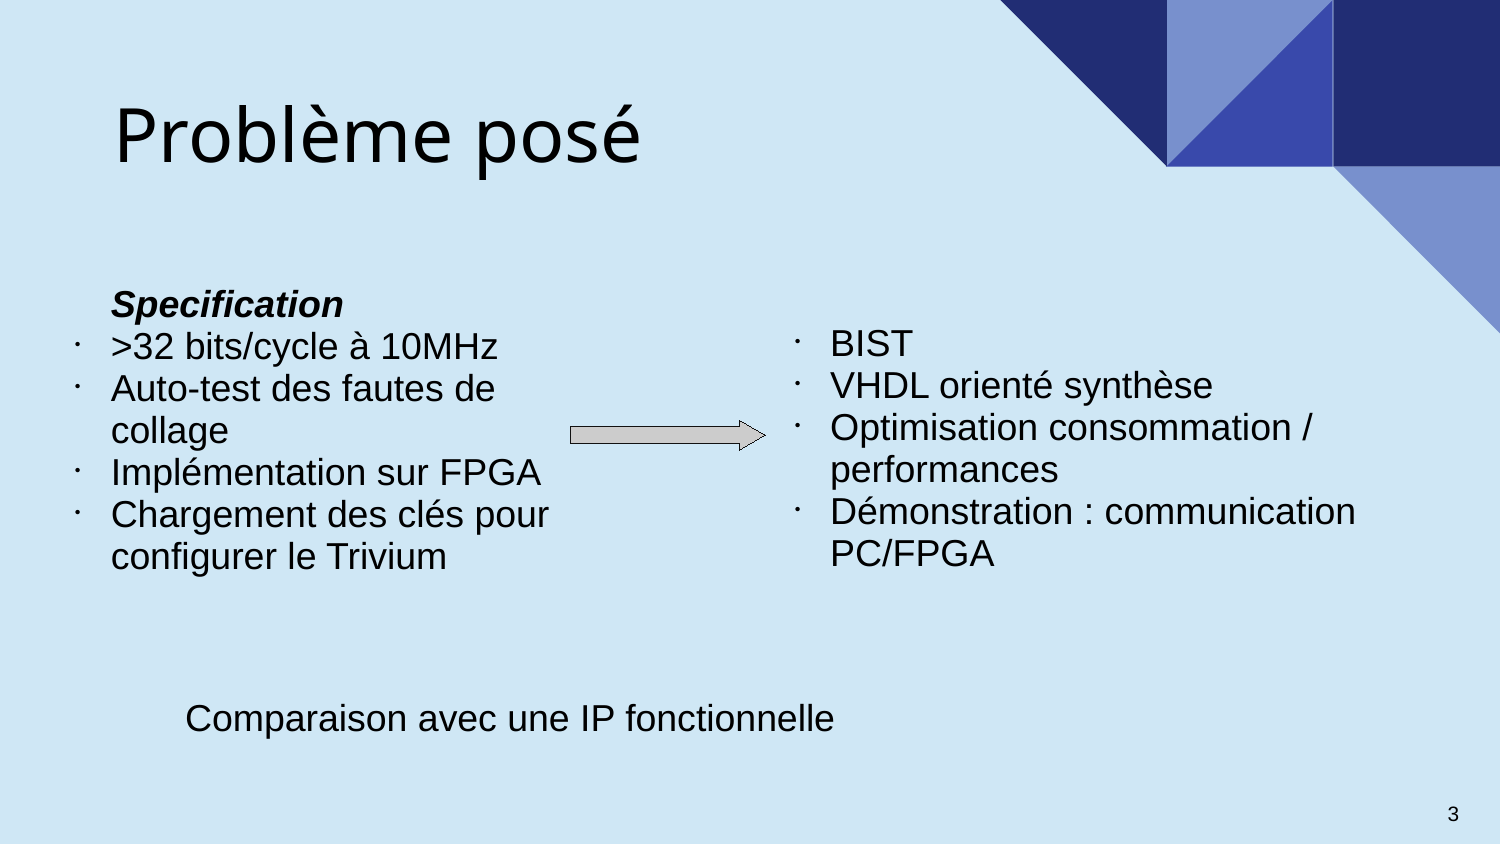

# Problème posé
Specification
>32 bits/cycle à 10MHz
Auto-test des fautes de collage
Implémentation sur FPGA
Chargement des clés pour configurer le Trivium
BIST
VHDL orienté synthèse
Optimisation consommation / performances
Démonstration : communication PC/FPGA
Comparaison avec une IP fonctionnelle
3